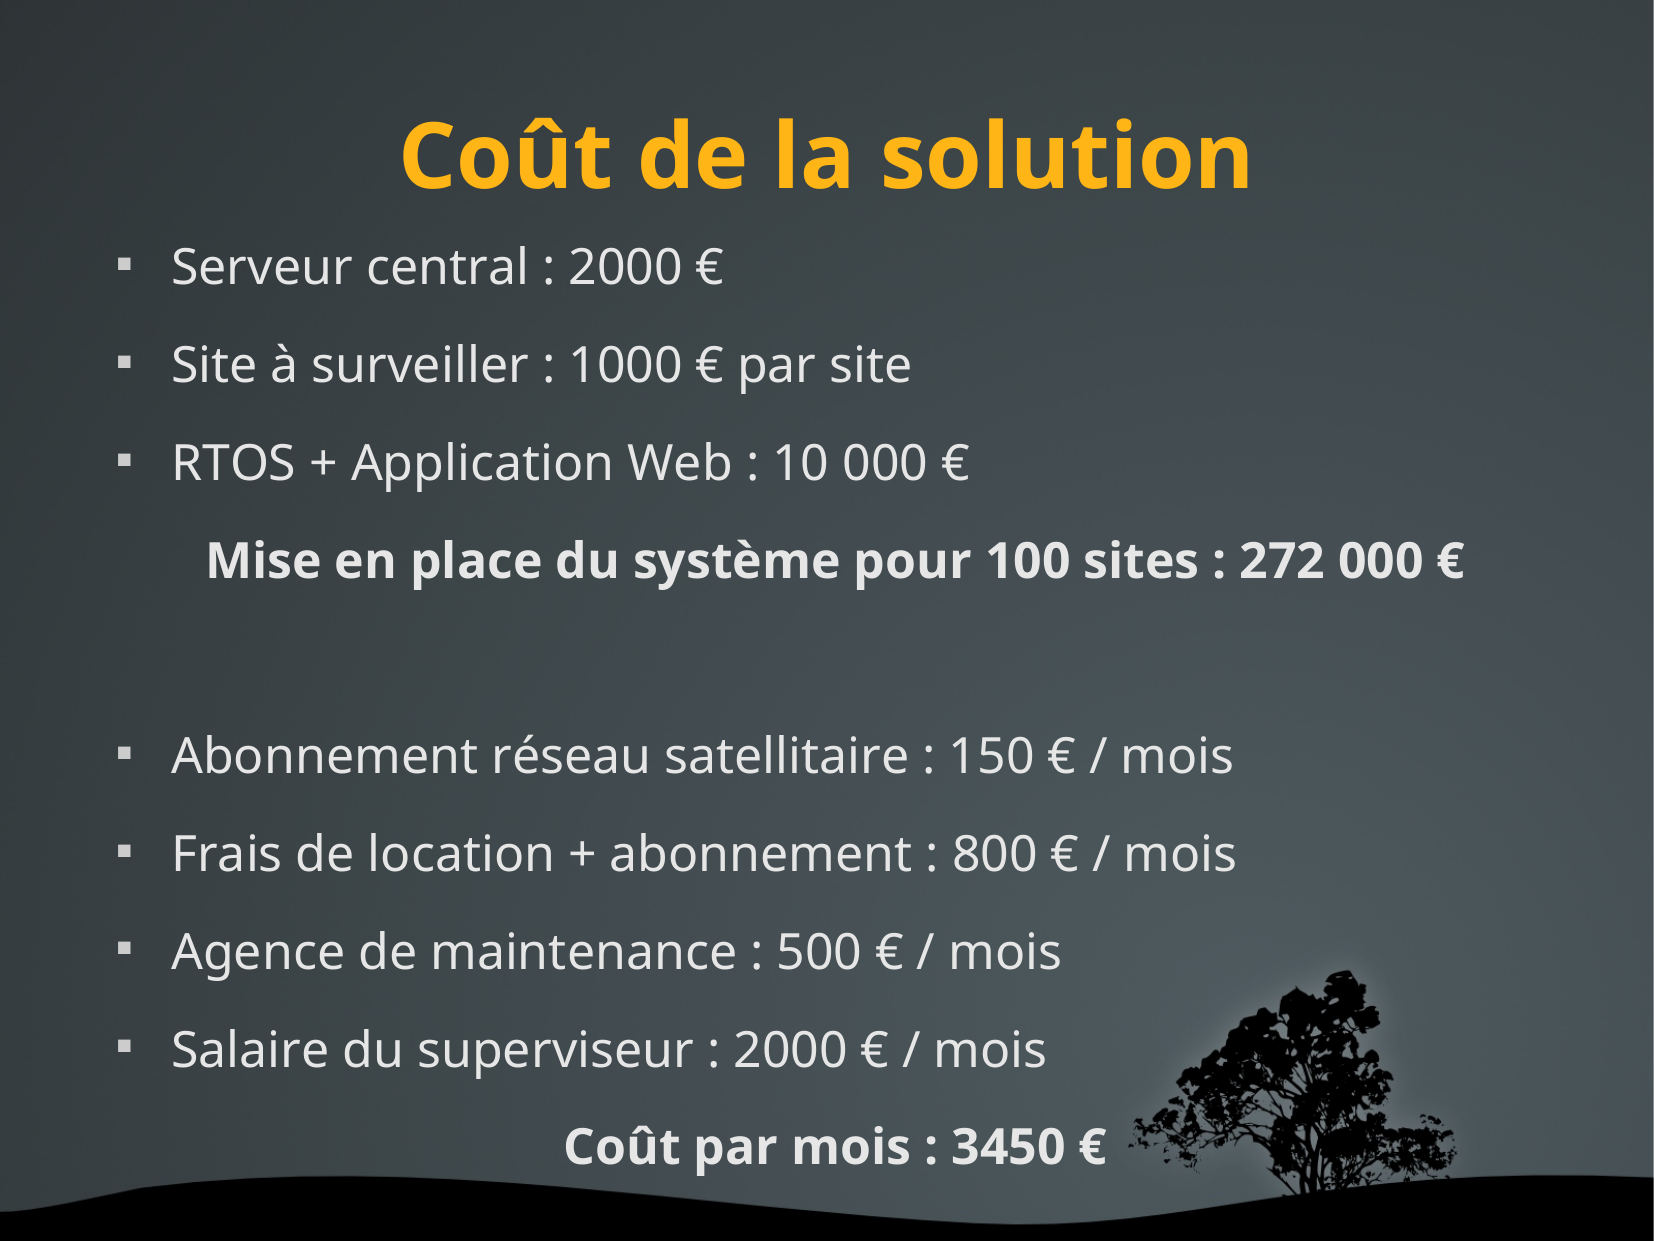

# Coût de la solution
Serveur central : 2000 €
Site à surveiller : 1000 € par site
RTOS + Application Web : 10 000 €
Mise en place du système pour 100 sites : 272 000 €
Abonnement réseau satellitaire : 150 € / mois
Frais de location + abonnement : 800 € / mois
Agence de maintenance : 500 € / mois
Salaire du superviseur : 2000 € / mois
Coût par mois : 3450 €